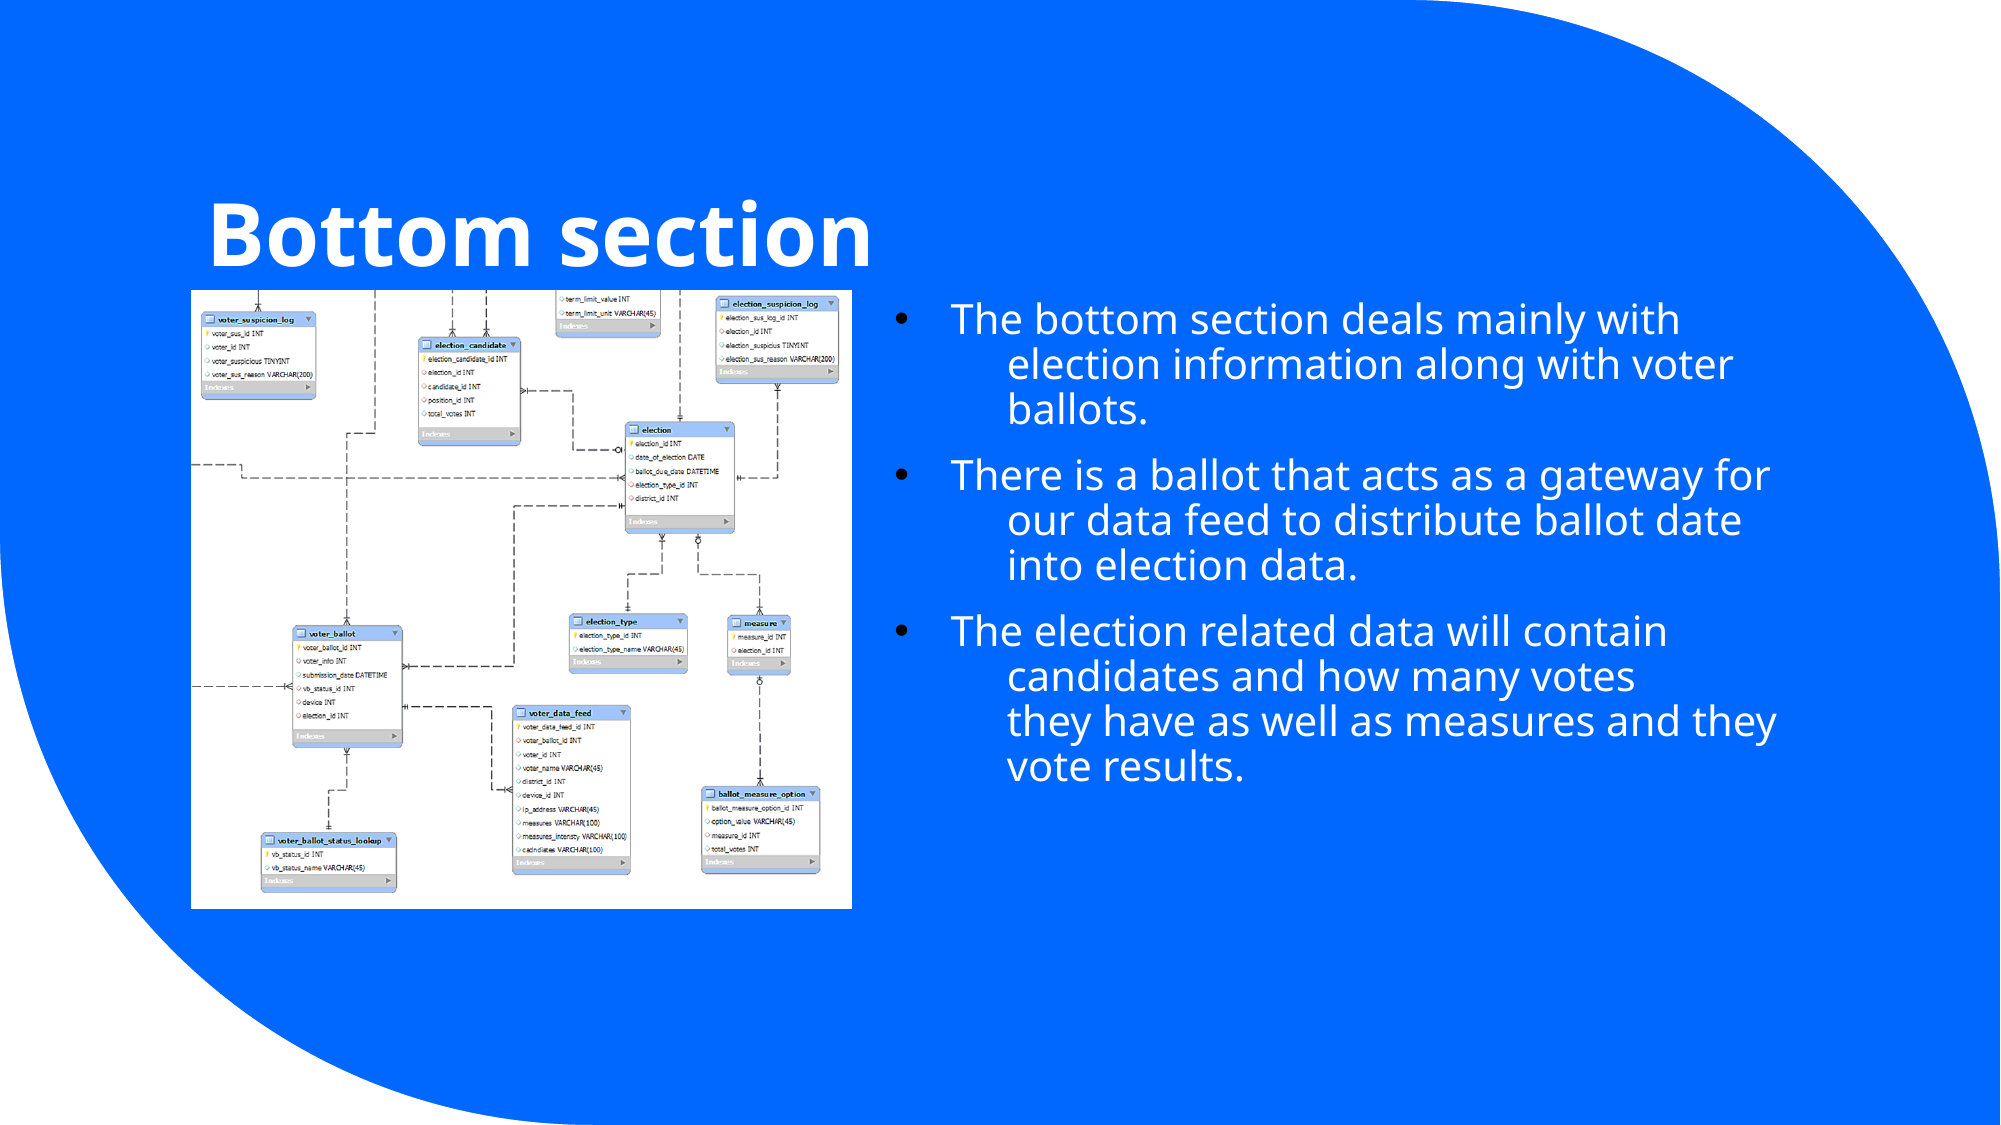

# Bottom section
The bottom section deals mainly with election information along with voter ballots.
There is a ballot that acts as a gateway for our data feed to distribute ballot date into election data.
The election related data will contain candidates and how many votes they have as well as measures and they vote results.